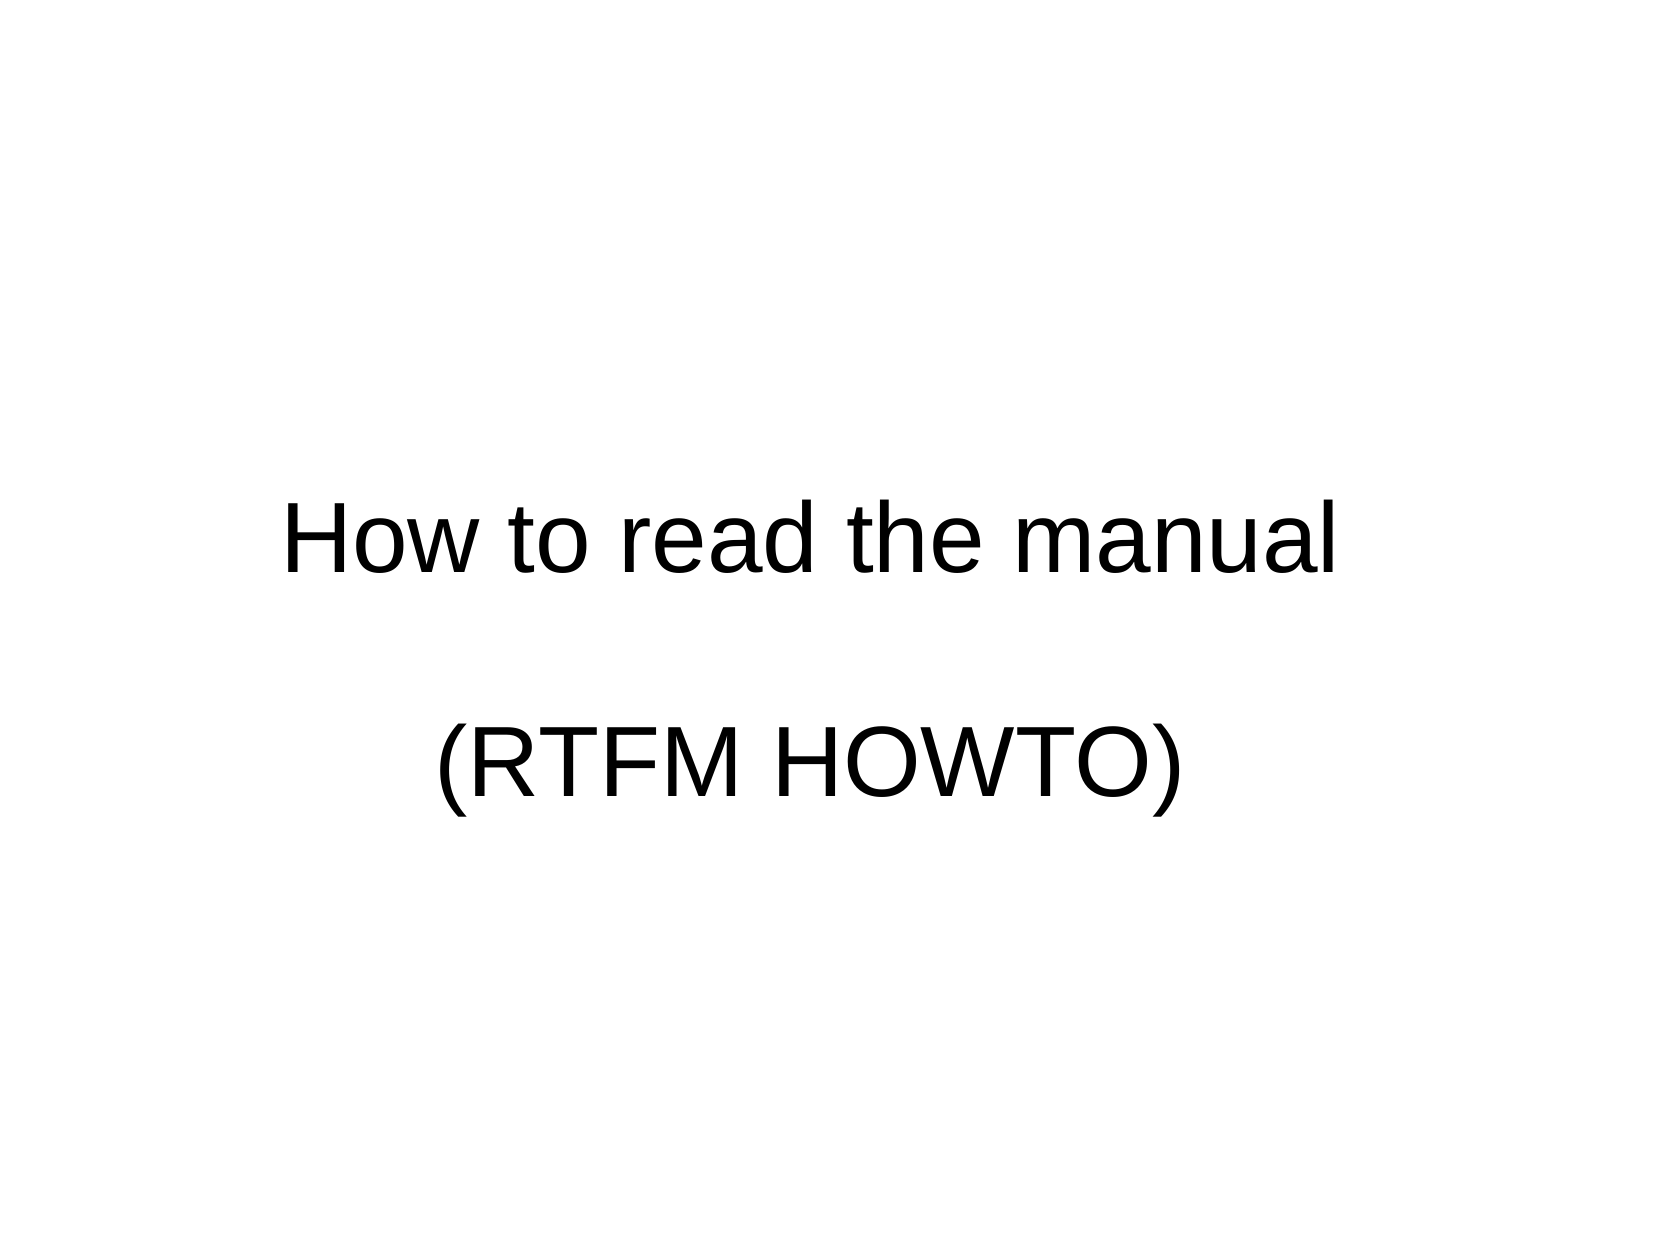

How to read the manual
(RTFM HOWTO)